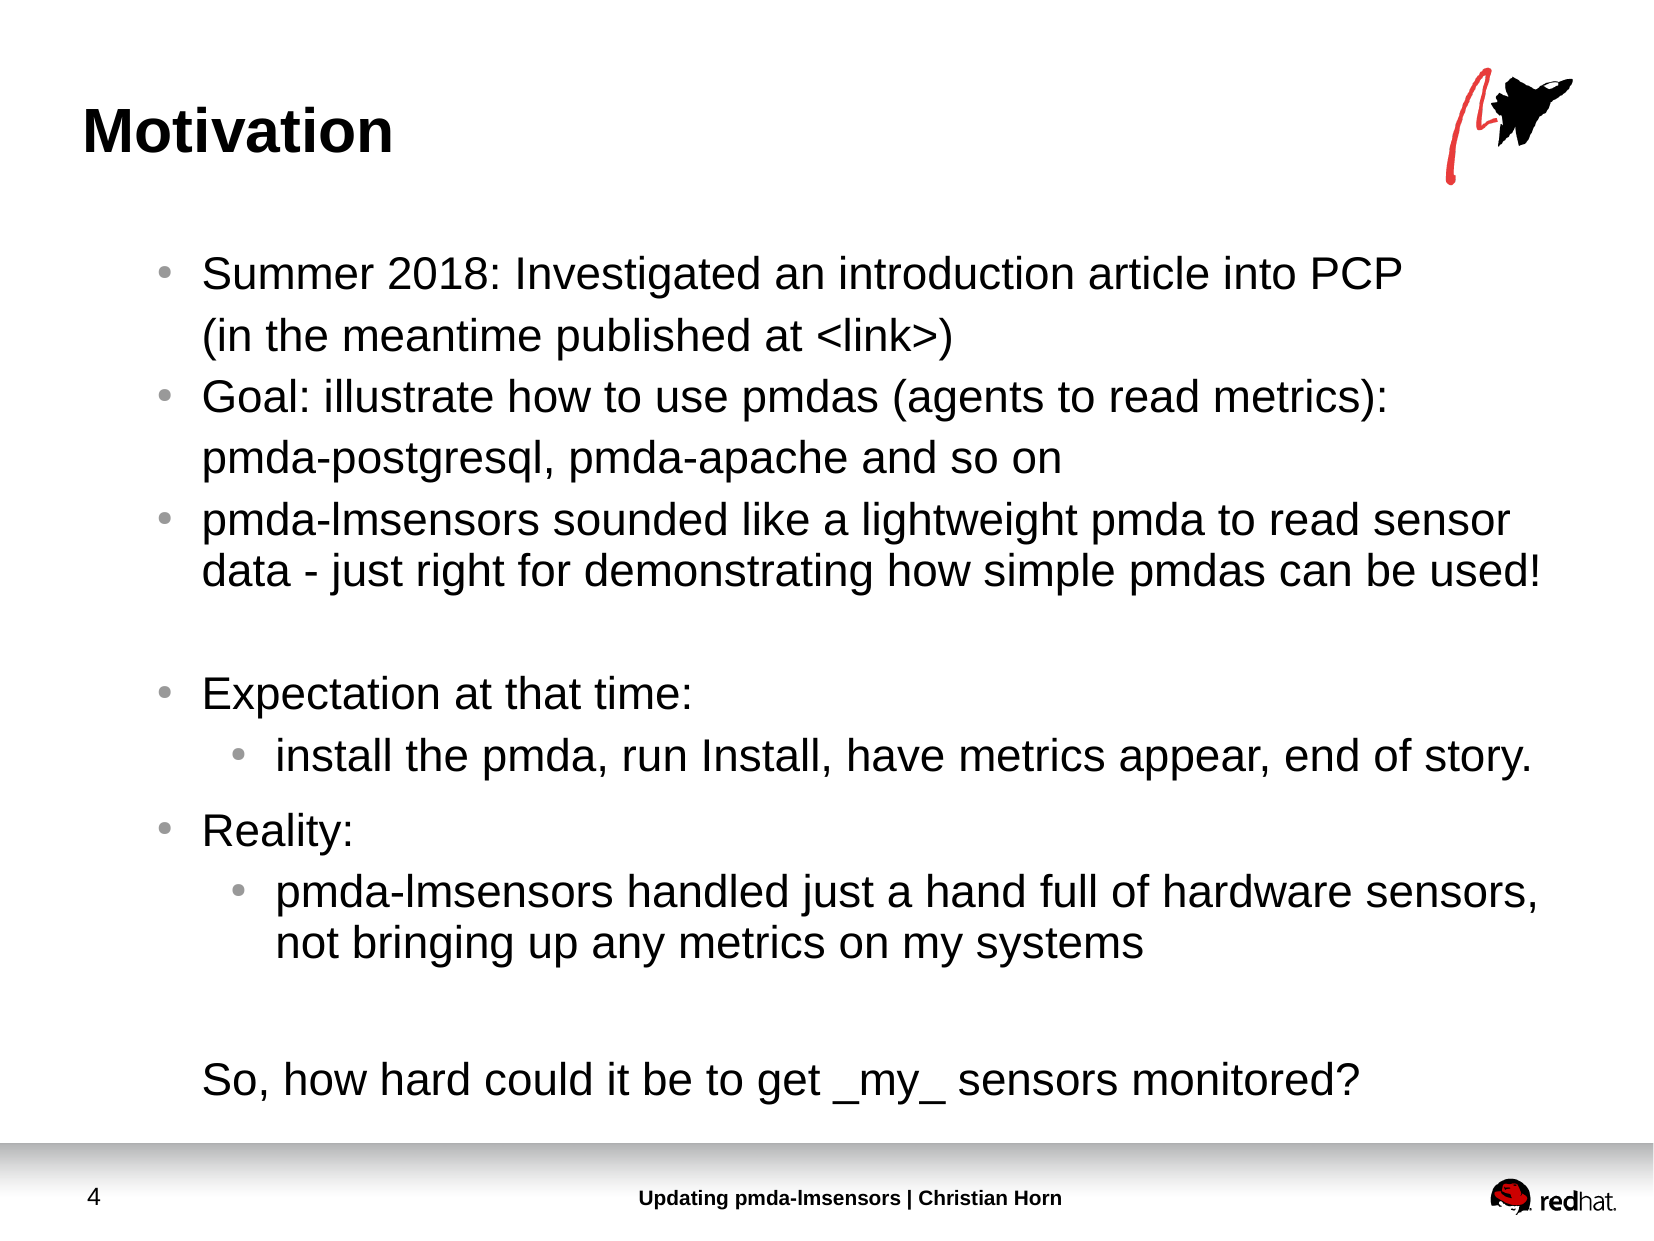

# Motivation
Summer 2018: Investigated an introduction article into PCP
(in the meantime published at <link>)
Goal: illustrate how to use pmdas (agents to read metrics):
pmda-postgresql, pmda-apache and so on
pmda-lmsensors sounded like a lightweight pmda to read sensor data - just right for demonstrating how simple pmdas can be used!
Expectation at that time:
install the pmda, run Install, have metrics appear, end of story.
Reality:
pmda-lmsensors handled just a hand full of hardware sensors, not bringing up any metrics on my systems
So, how hard could it be to get _my_ sensors monitored?